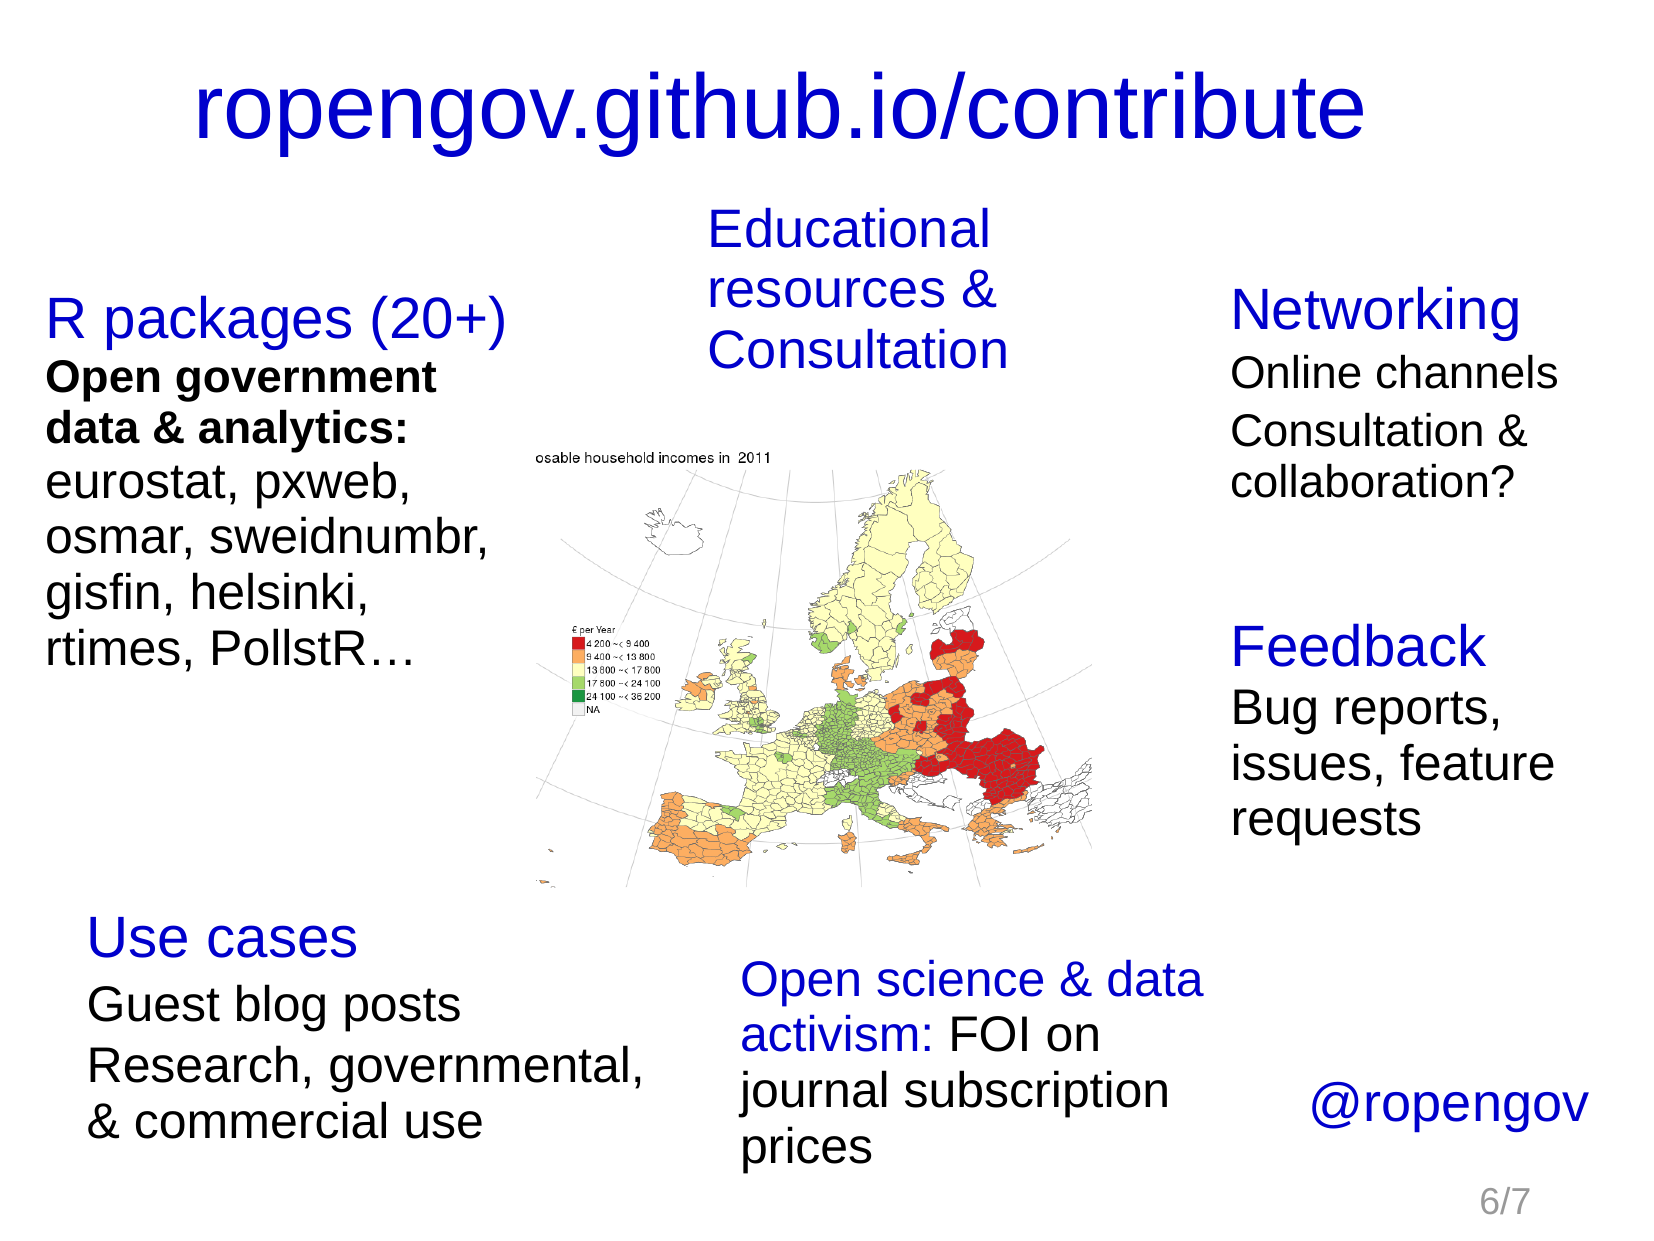

ropengov.github.io/contribute
Educational resources & Consultation
Networking
Online channels
Consultation & collaboration?
R packages (20+)
Open government data & analytics: eurostat, pxweb, osmar, sweidnumbr, gisfin, helsinki, rtimes, PollstR…
Feedback
Bug reports, issues, feature requests
# Use cases
Guest blog posts
Research, governmental, & commercial use
Open science & data activism: FOI on journal subscription prices
@ropengov